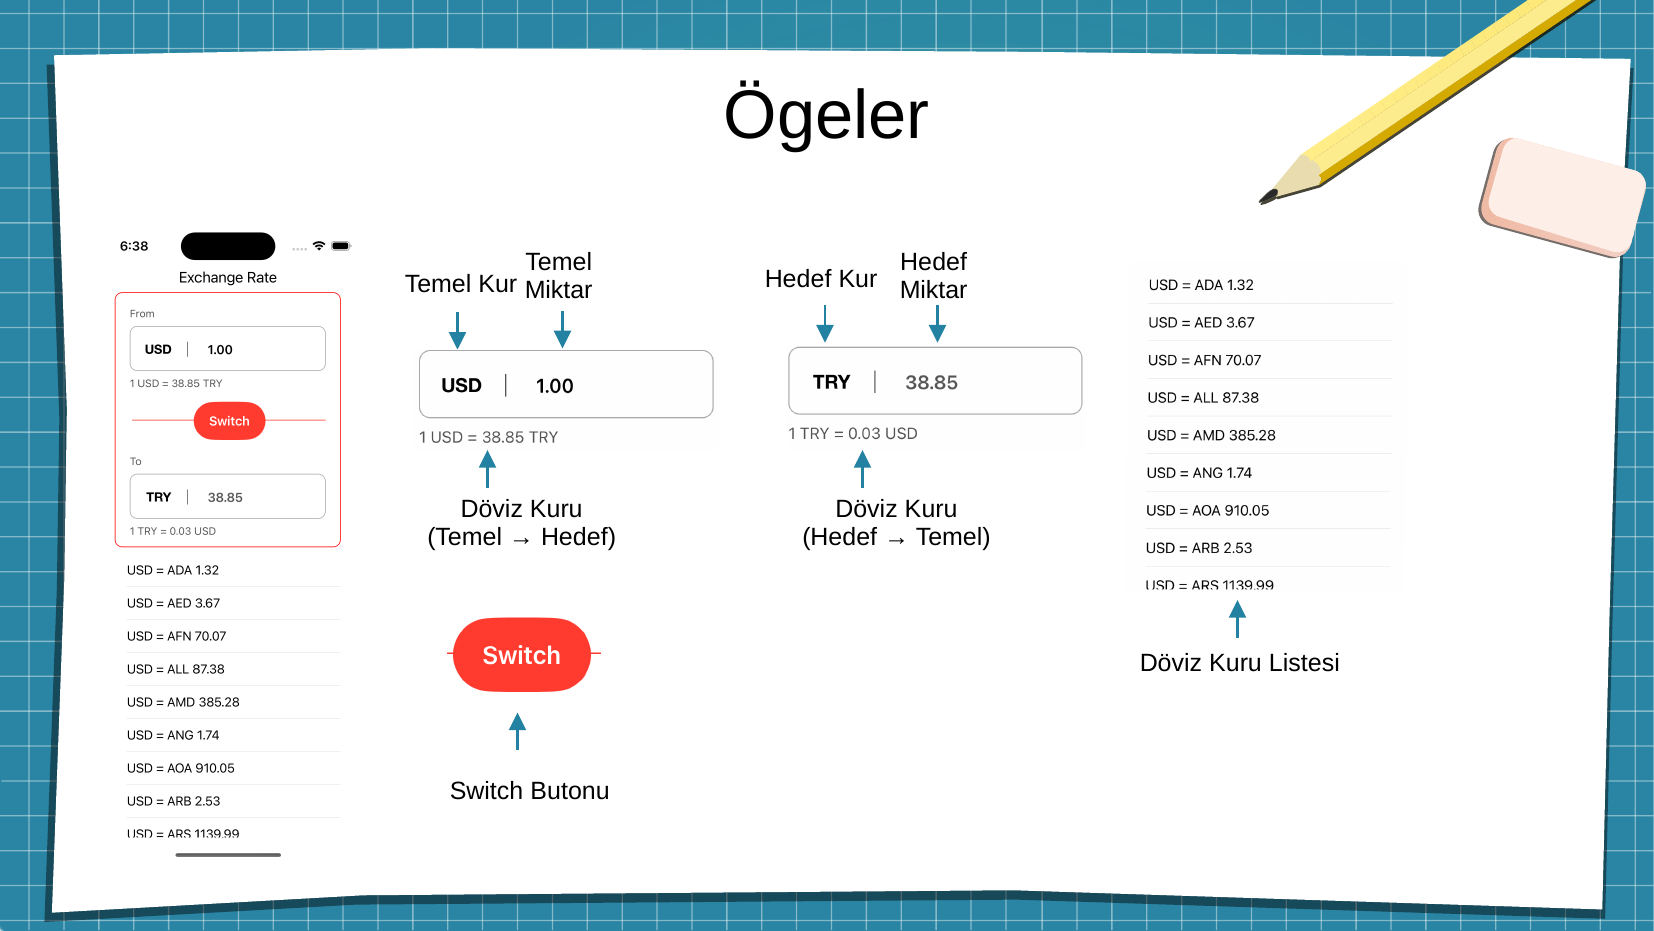

# Ögeler
Temel Miktar
Hedef Miktar
Hedef Kur
Temel Kur
Döviz Kuru
(Temel → Hedef)
Döviz Kuru
(Hedef → Temel)
Döviz Kuru Listesi
Switch Butonu